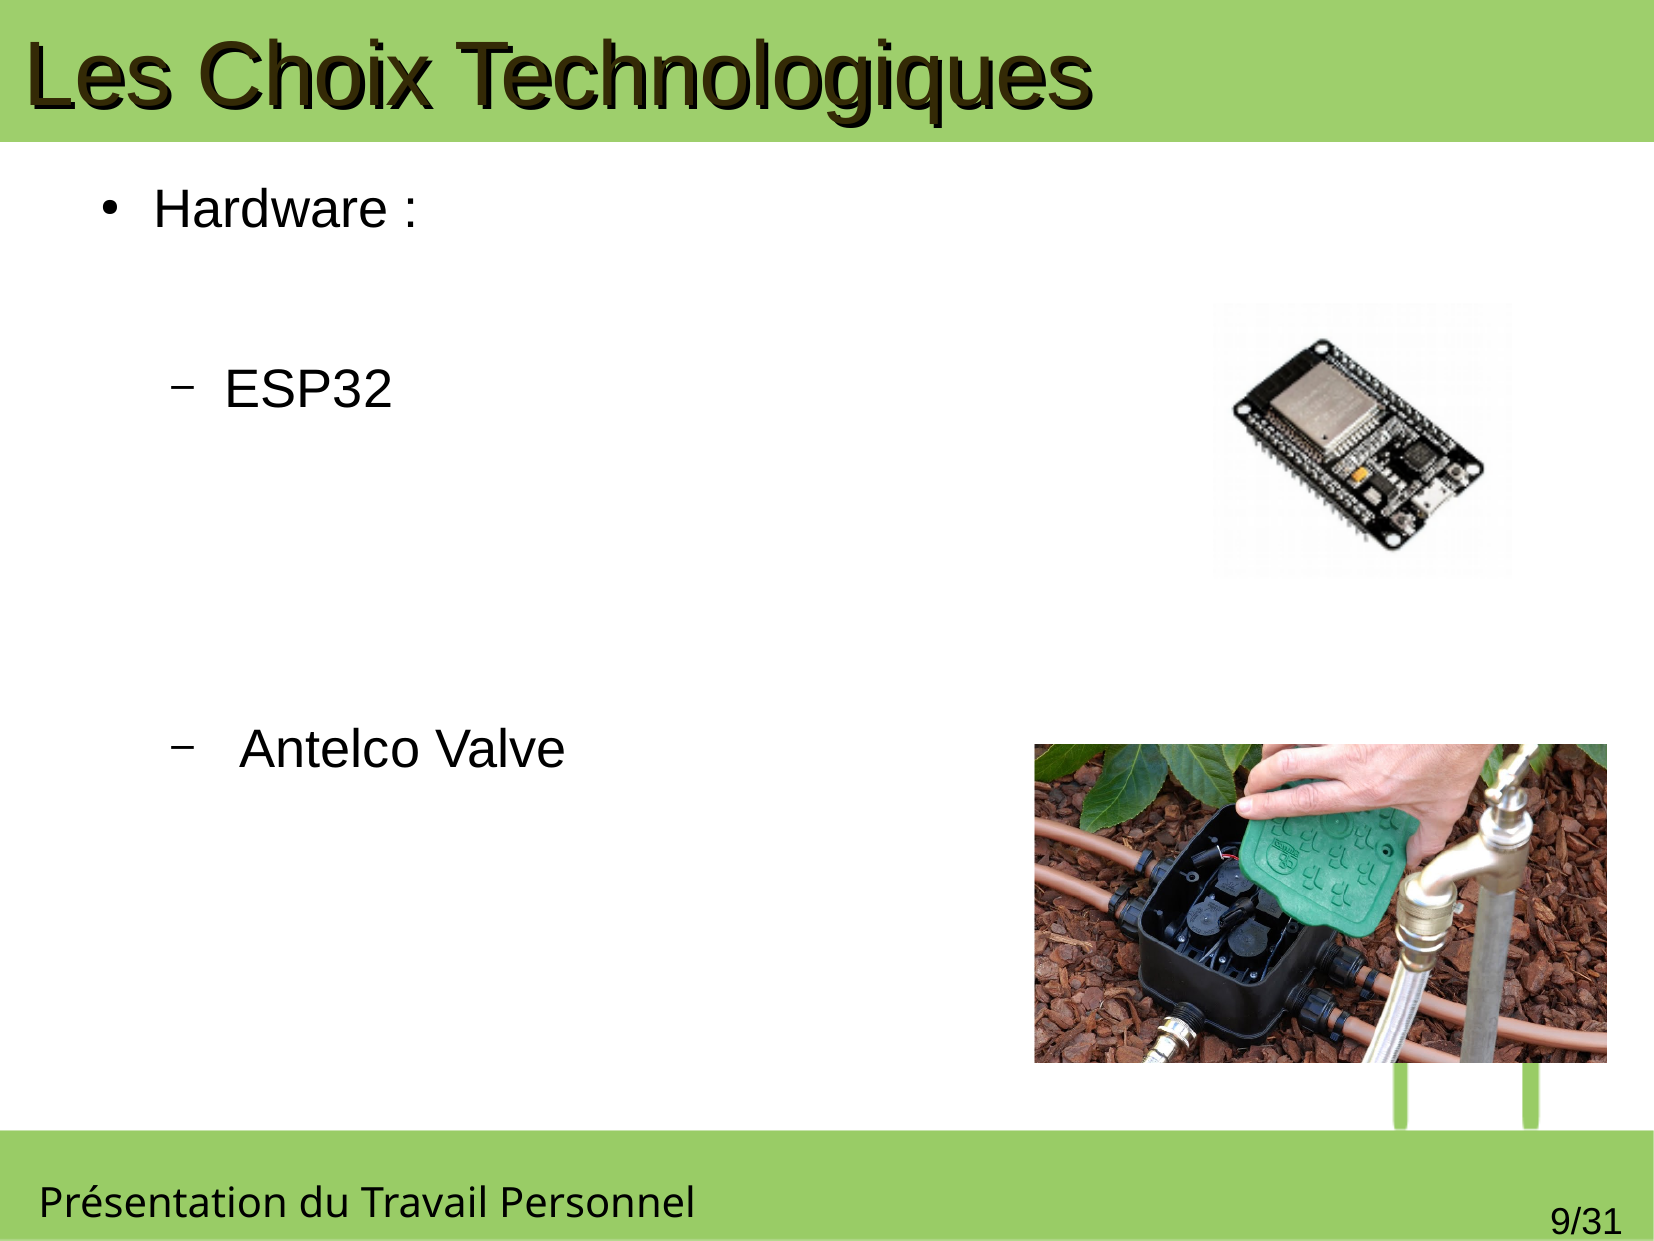

# Les Choix Technologiques
Hardware :
ESP32
 Antelco Valve
Présentation du Travail Personnel